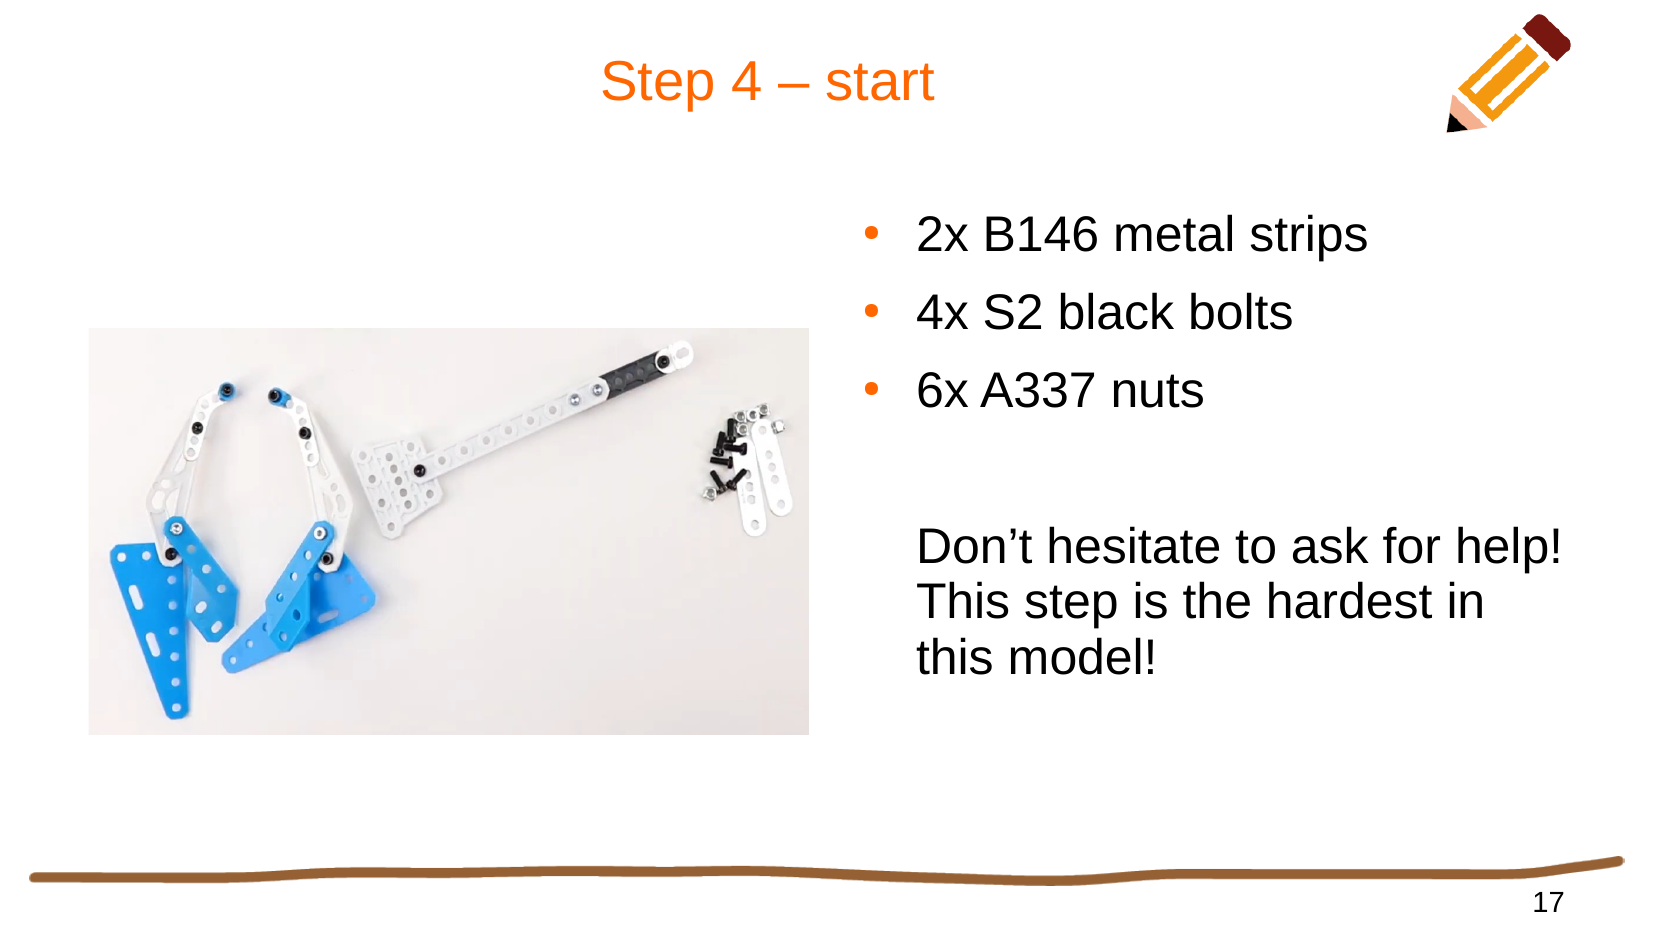

# Step 4 – start
2x B146 metal strips
4x S2 black bolts
6x A337 nuts
Don’t hesitate to ask for help! This step is the hardest in this model!
17